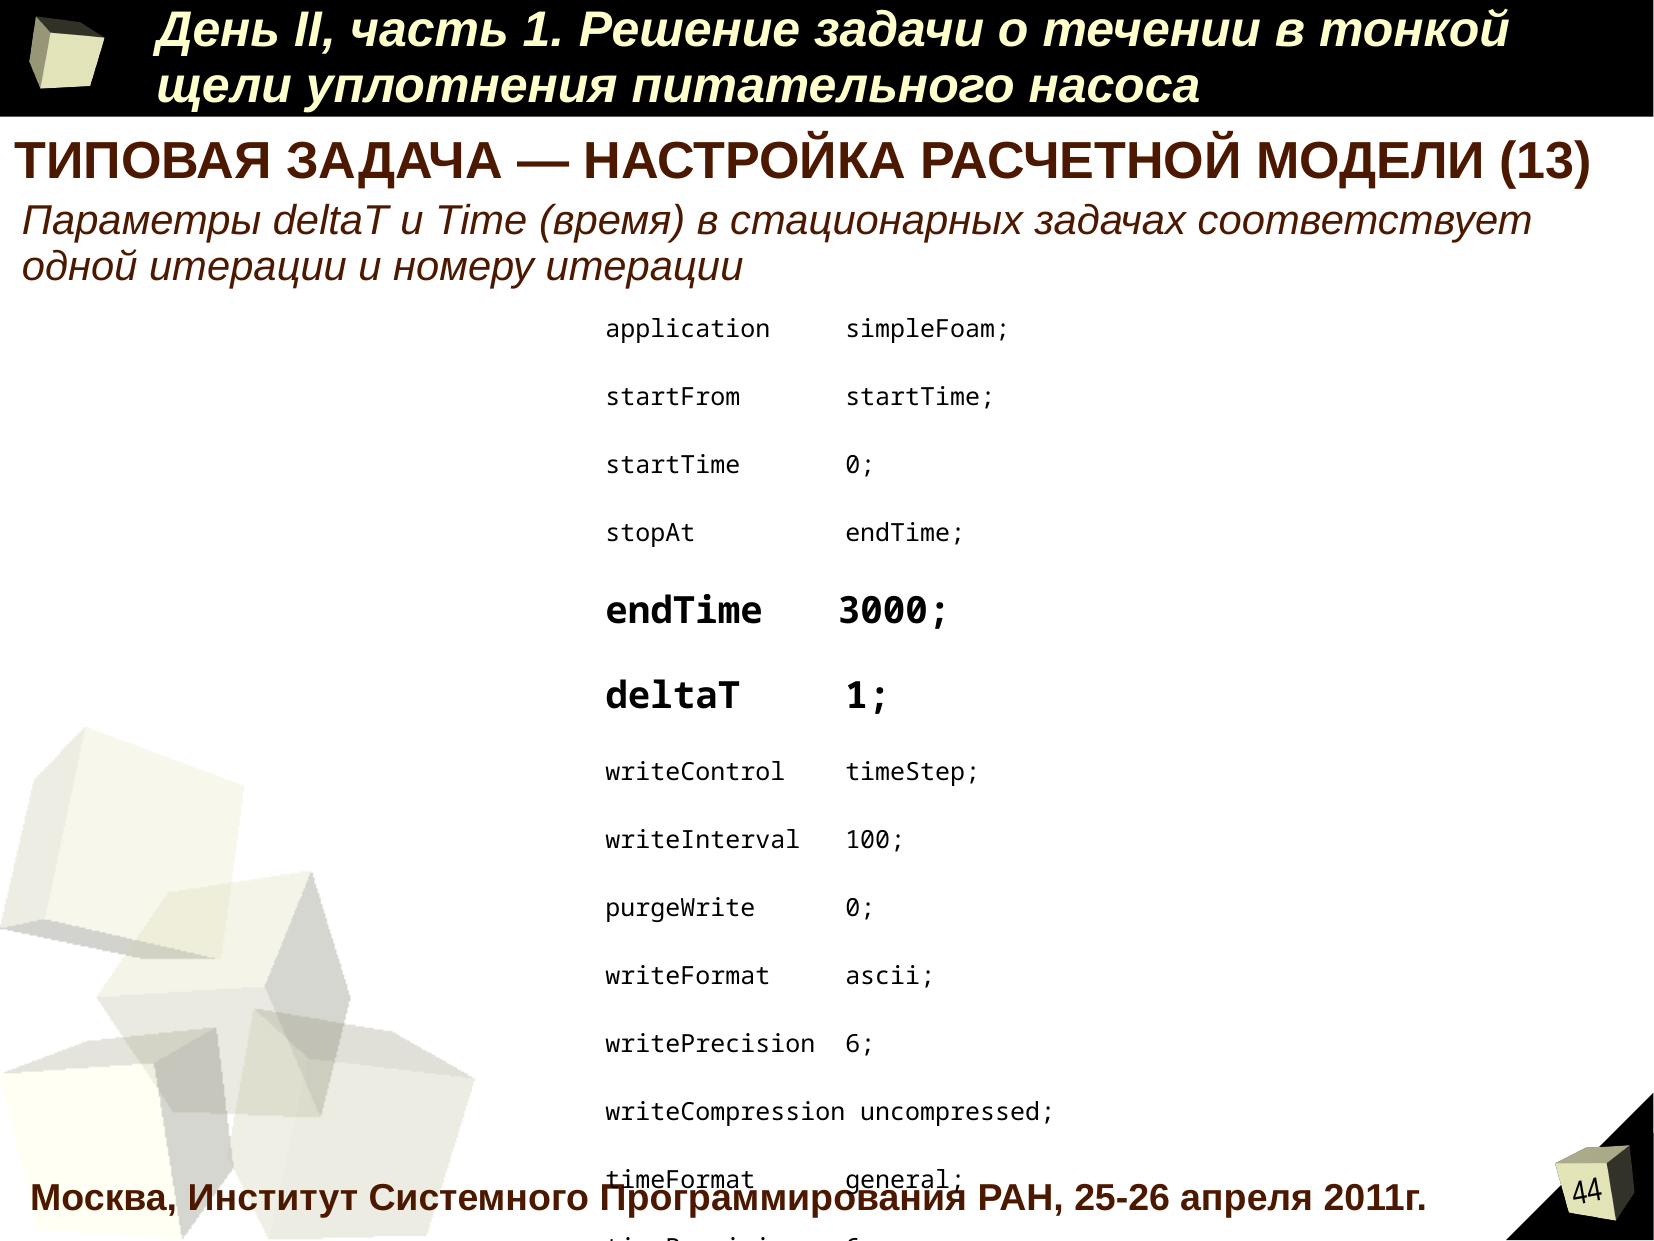

ТИПОВАЯ ЗАДАЧА — НАСТРОЙКА РАСЧЕТНОЙ МОДЕЛИ (13)
Параметры deltaT и Time (время) в стационарных задачах соответствует одной итерации и номеру итерации
application simpleFoam;
startFrom startTime;
startTime 0;
stopAt endTime;
endTime 3000;
deltaT 1;
writeControl timeStep;
writeInterval 100;
purgeWrite 0;
writeFormat ascii;
writePrecision 6;
writeCompression uncompressed;
timeFormat general;
timePrecision 6;
runTimeModifiable yes;